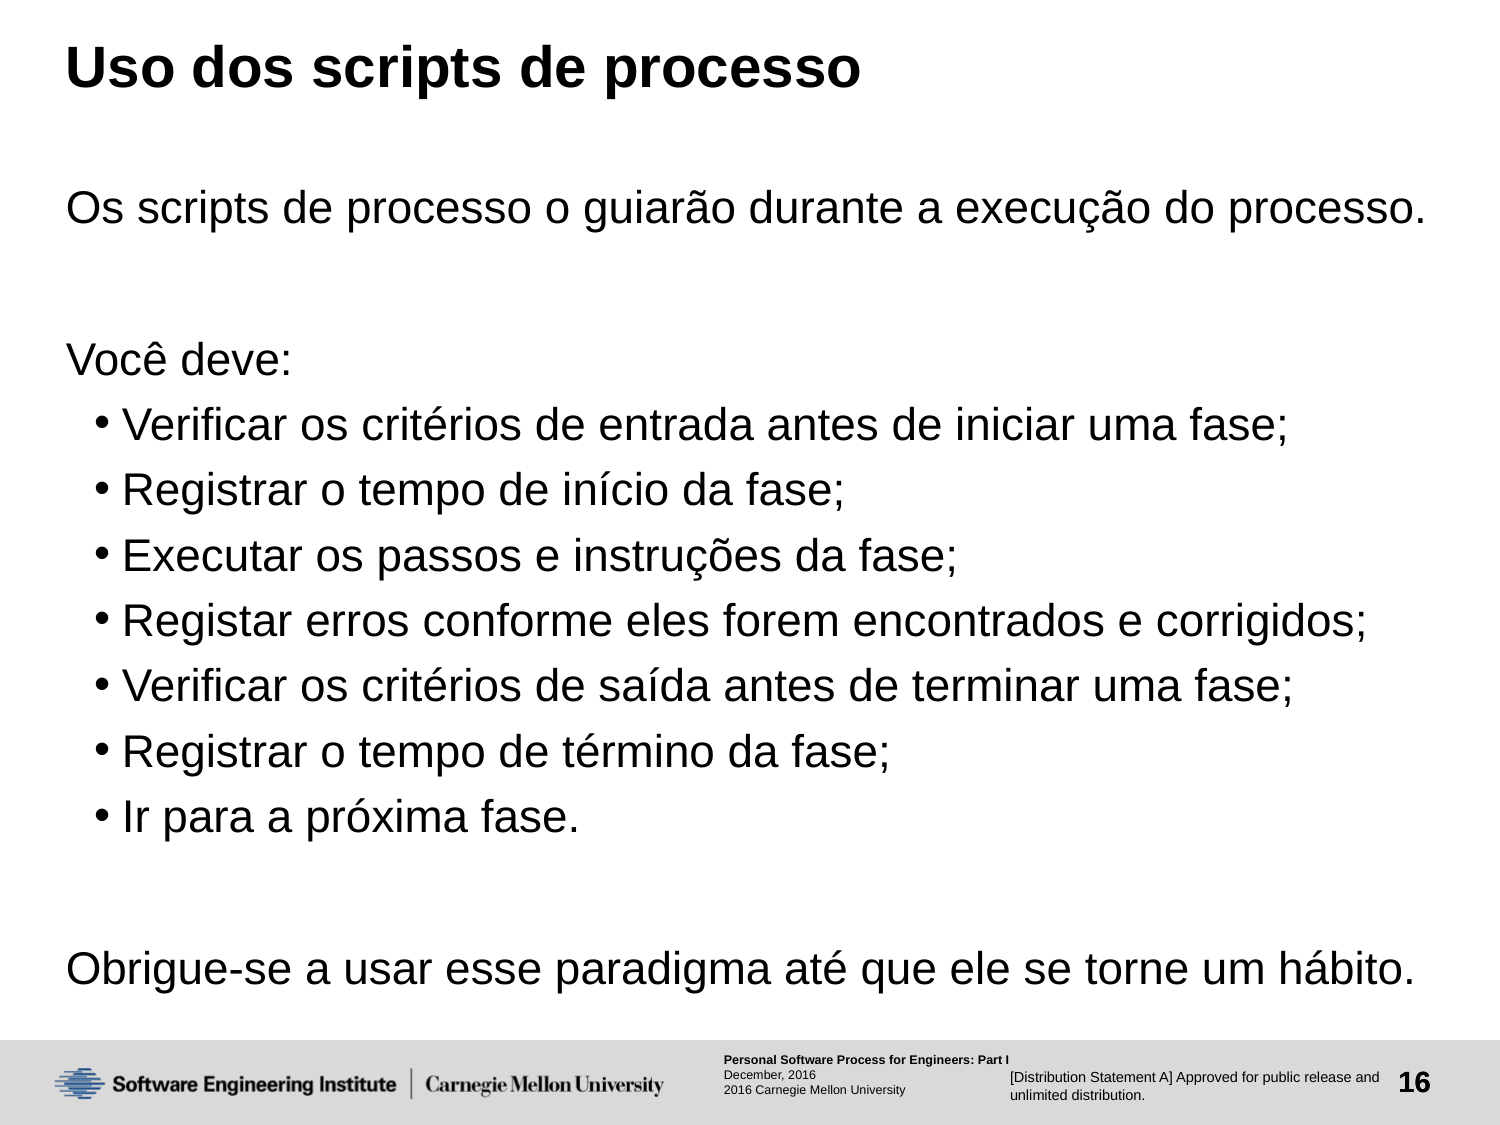

# Uso dos scripts de processo
Os scripts de processo o guiarão durante a execução do processo.
Você deve:
Verificar os critérios de entrada antes de iniciar uma fase;
Registrar o tempo de início da fase;
Executar os passos e instruções da fase;
Registar erros conforme eles forem encontrados e corrigidos;
Verificar os critérios de saída antes de terminar uma fase;
Registrar o tempo de término da fase;
Ir para a próxima fase.
Obrigue-se a usar esse paradigma até que ele se torne um hábito.